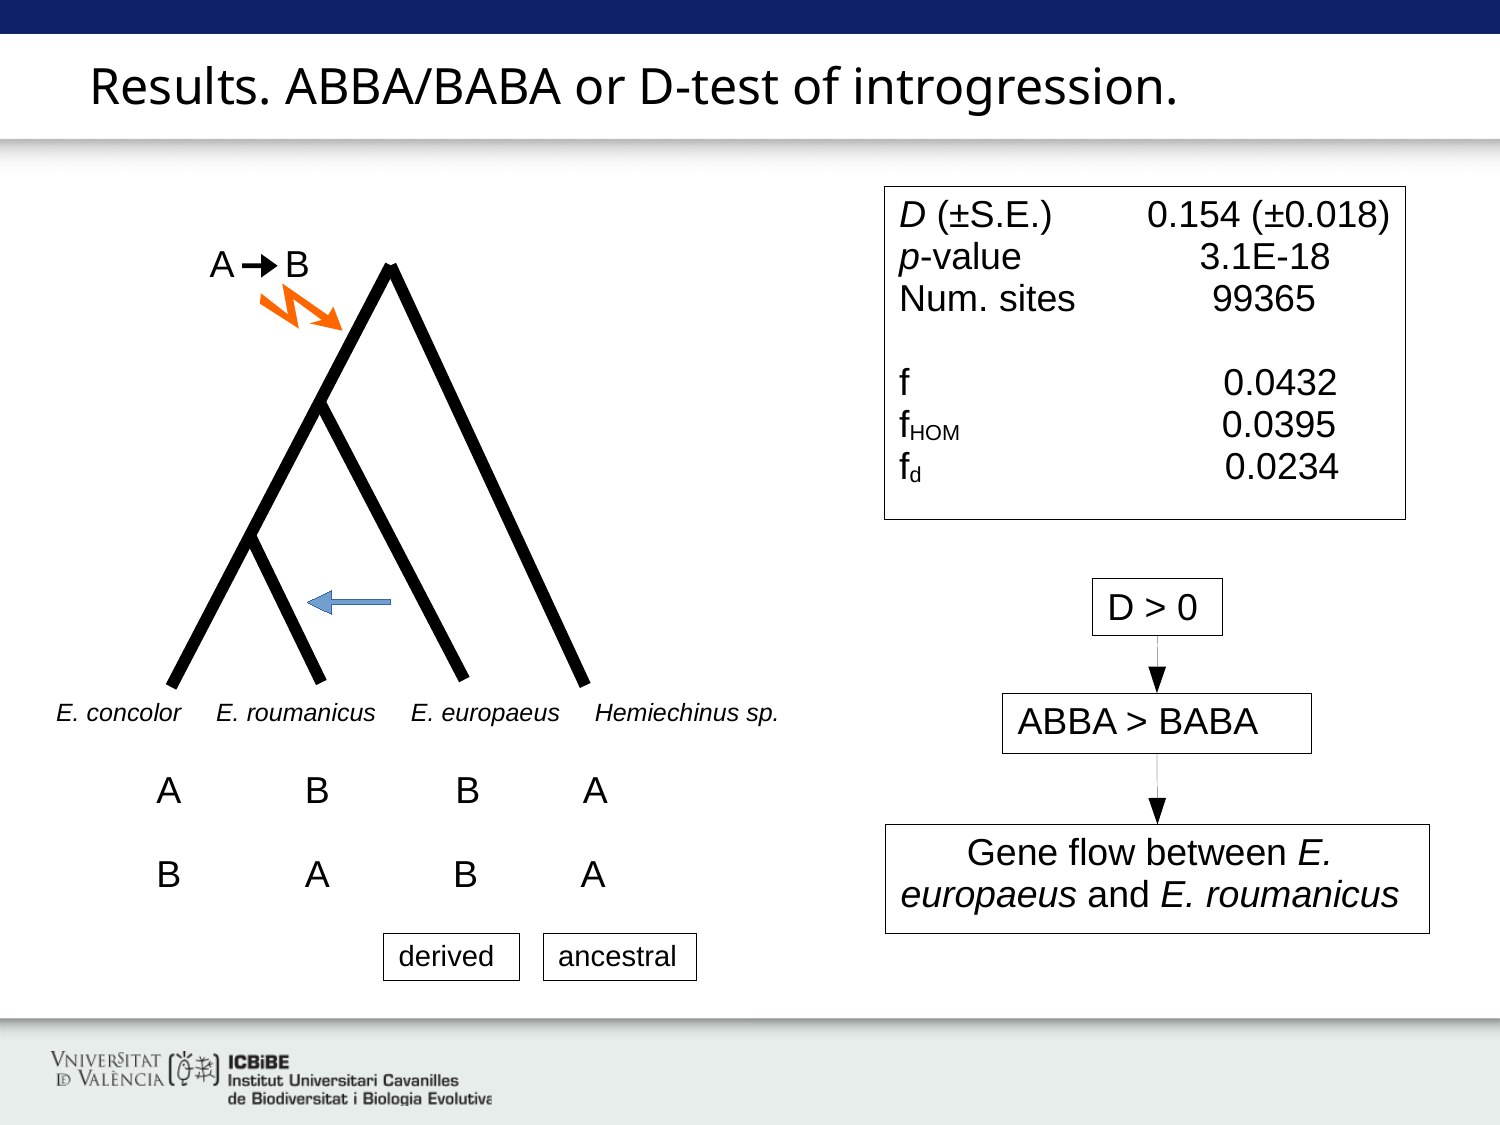

# Results. ABBA/BABA or D-test of introgression.
D (±S.E.) 0.154 (±0.018)
p-value 3.1E-18
Num. sites 99365
f 0.0432
fHOM 0.0395
fd 0.0234
A B
D > 0
E. concolor E. roumanicus E. europaeus Hemiechinus sp.
ABBA > BABA
A B B A
B A B A
Gene flow between E. europaeus and E. roumanicus
derived
ancestral